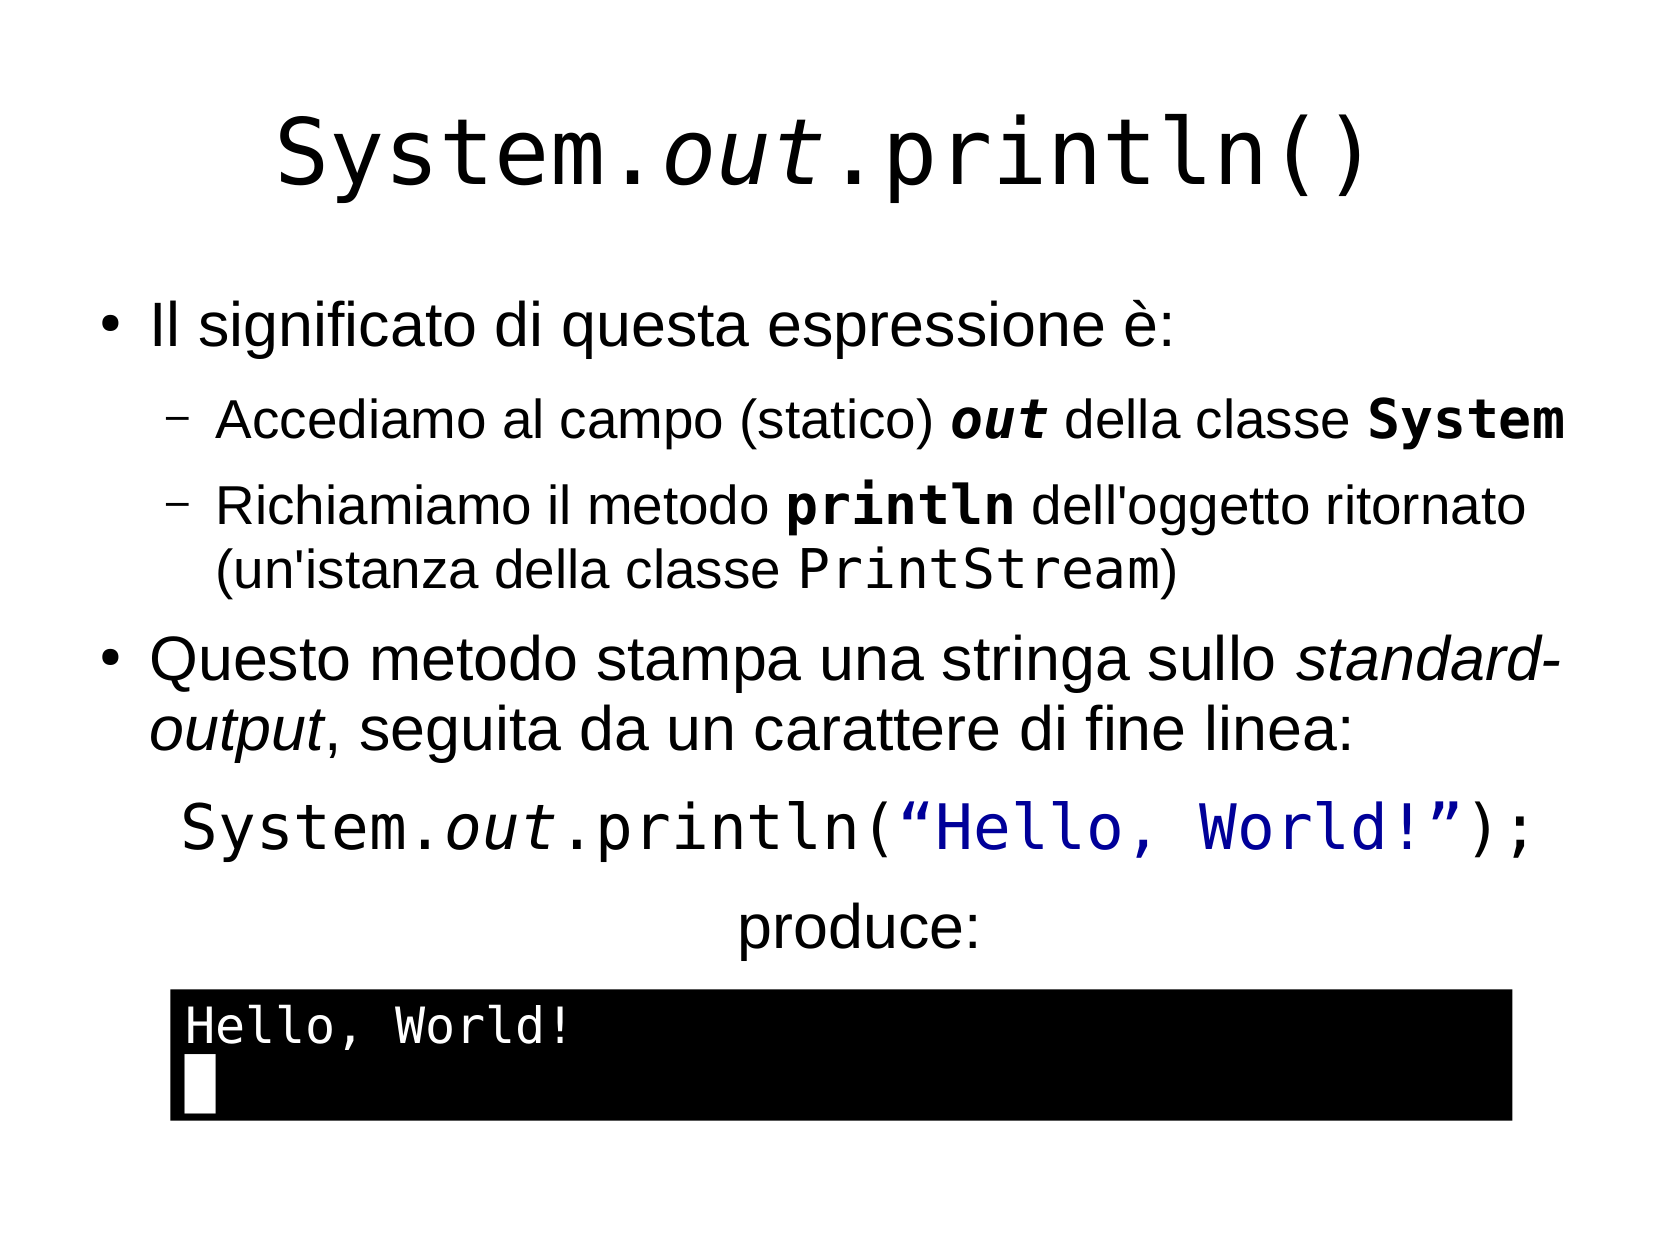

# System.out.println()
Il significato di questa espressione è:
Accediamo al campo (statico) out della classe System
Richiamiamo il metodo println dell'oggetto ritornato (un'istanza della classe PrintStream)
Questo metodo stampa una stringa sullo standard-output, seguita da un carattere di fine linea:
System.out.println(“Hello, World!”);
produce:
Hello, World!
█